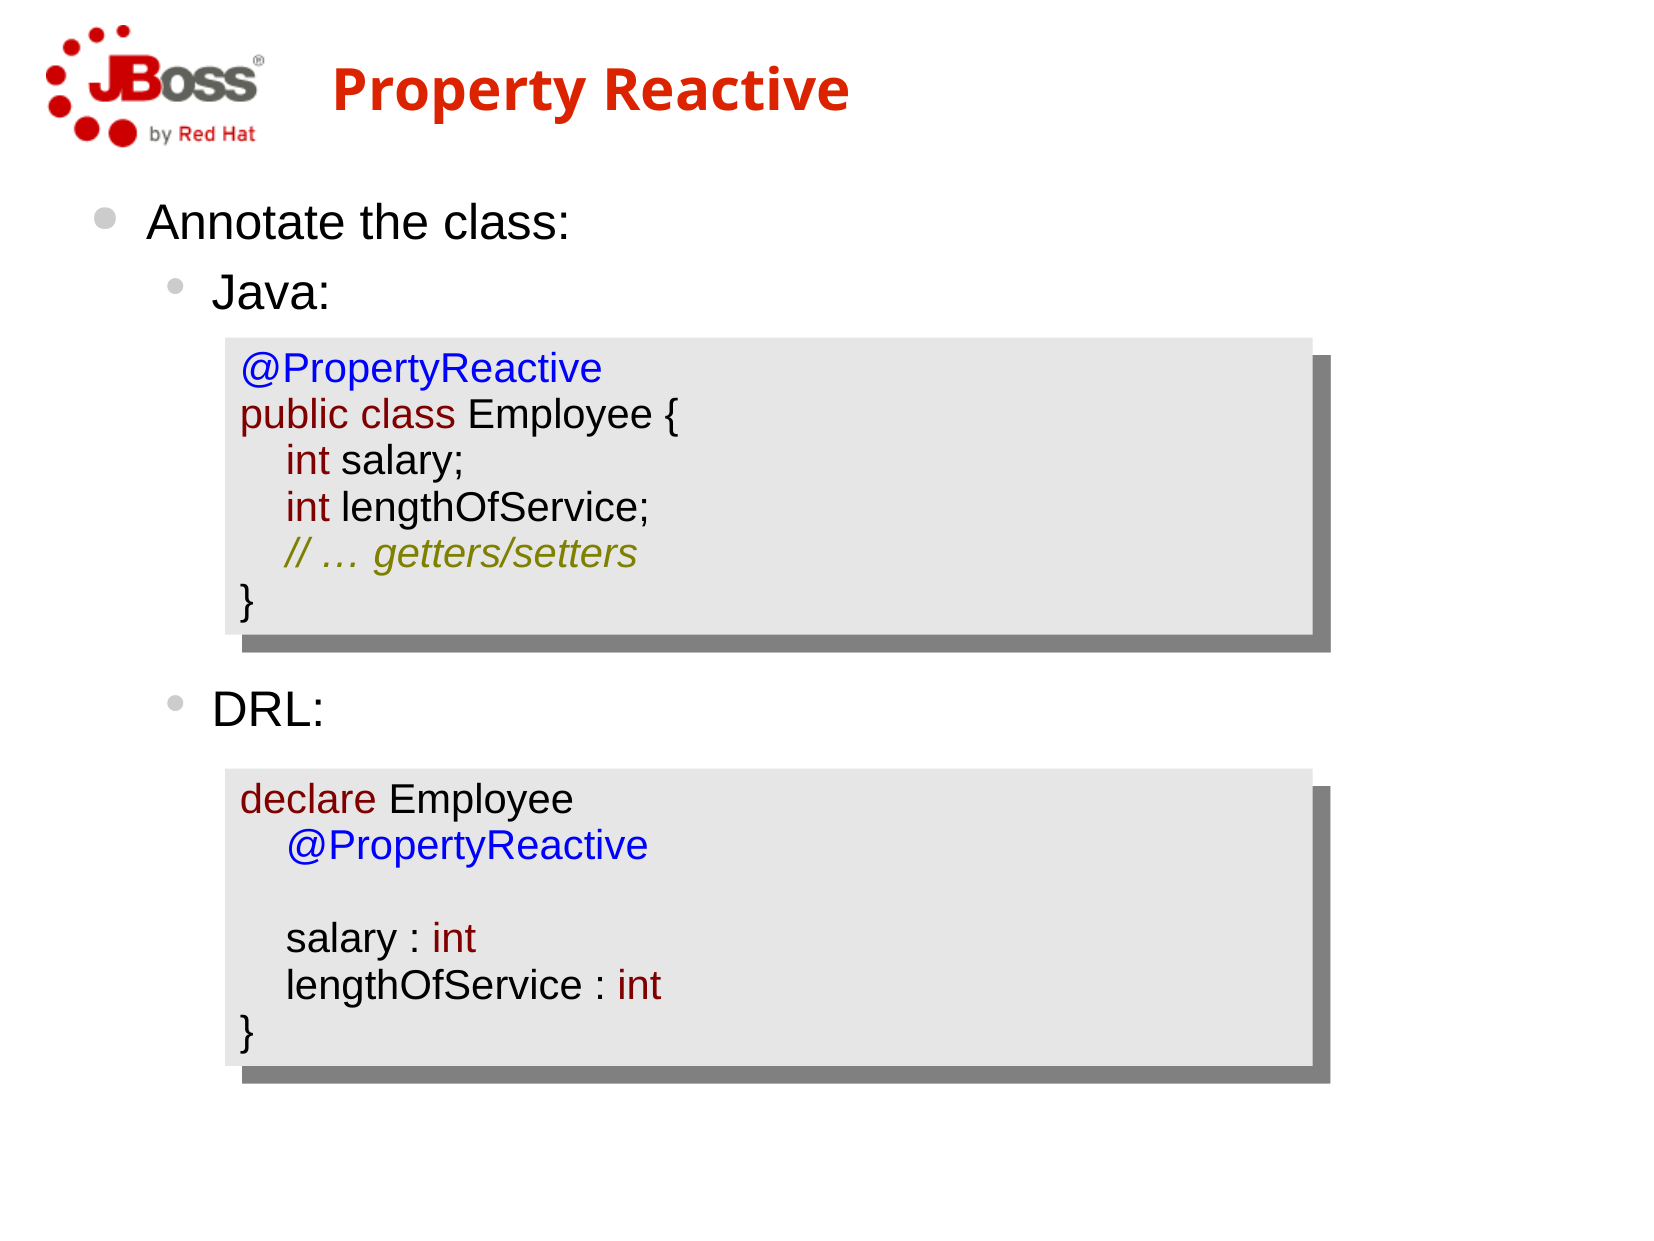

# Property Reactive
Annotate the class:
Java:
DRL:
@PropertyReactive
public class Employee {
 int salary;
 int lengthOfService;
 // … getters/setters
}
declare Employee
 @PropertyReactive
 salary : int
 lengthOfService : int
}